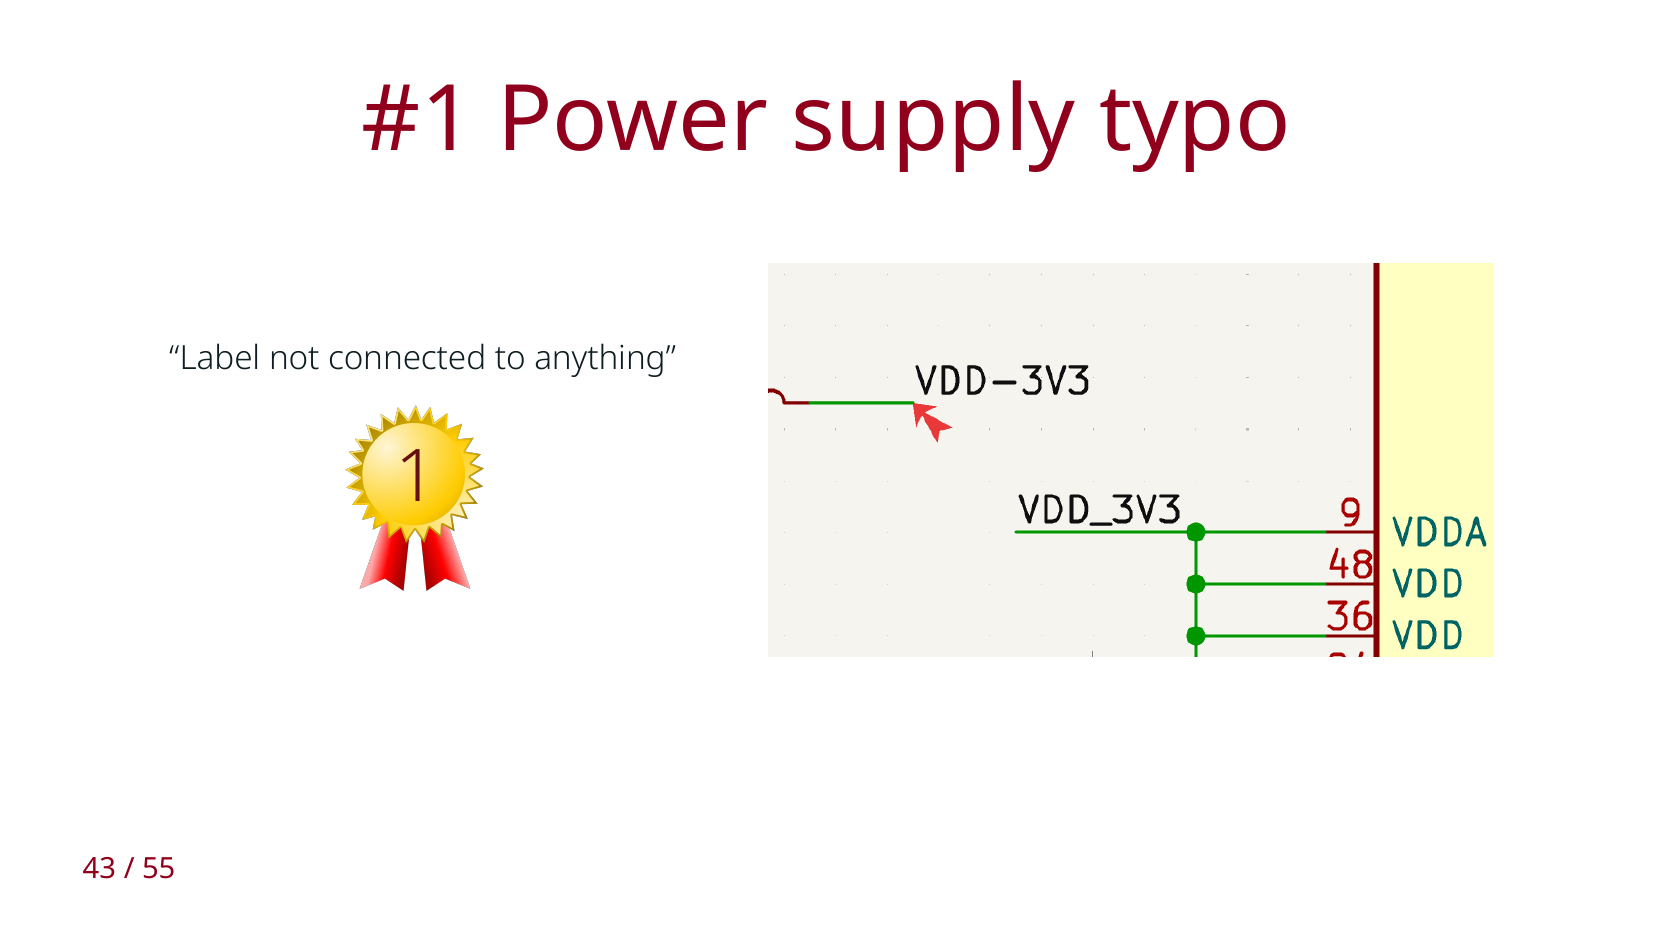

# #1 Power supply typo
“Label not connected to anything”
1
43